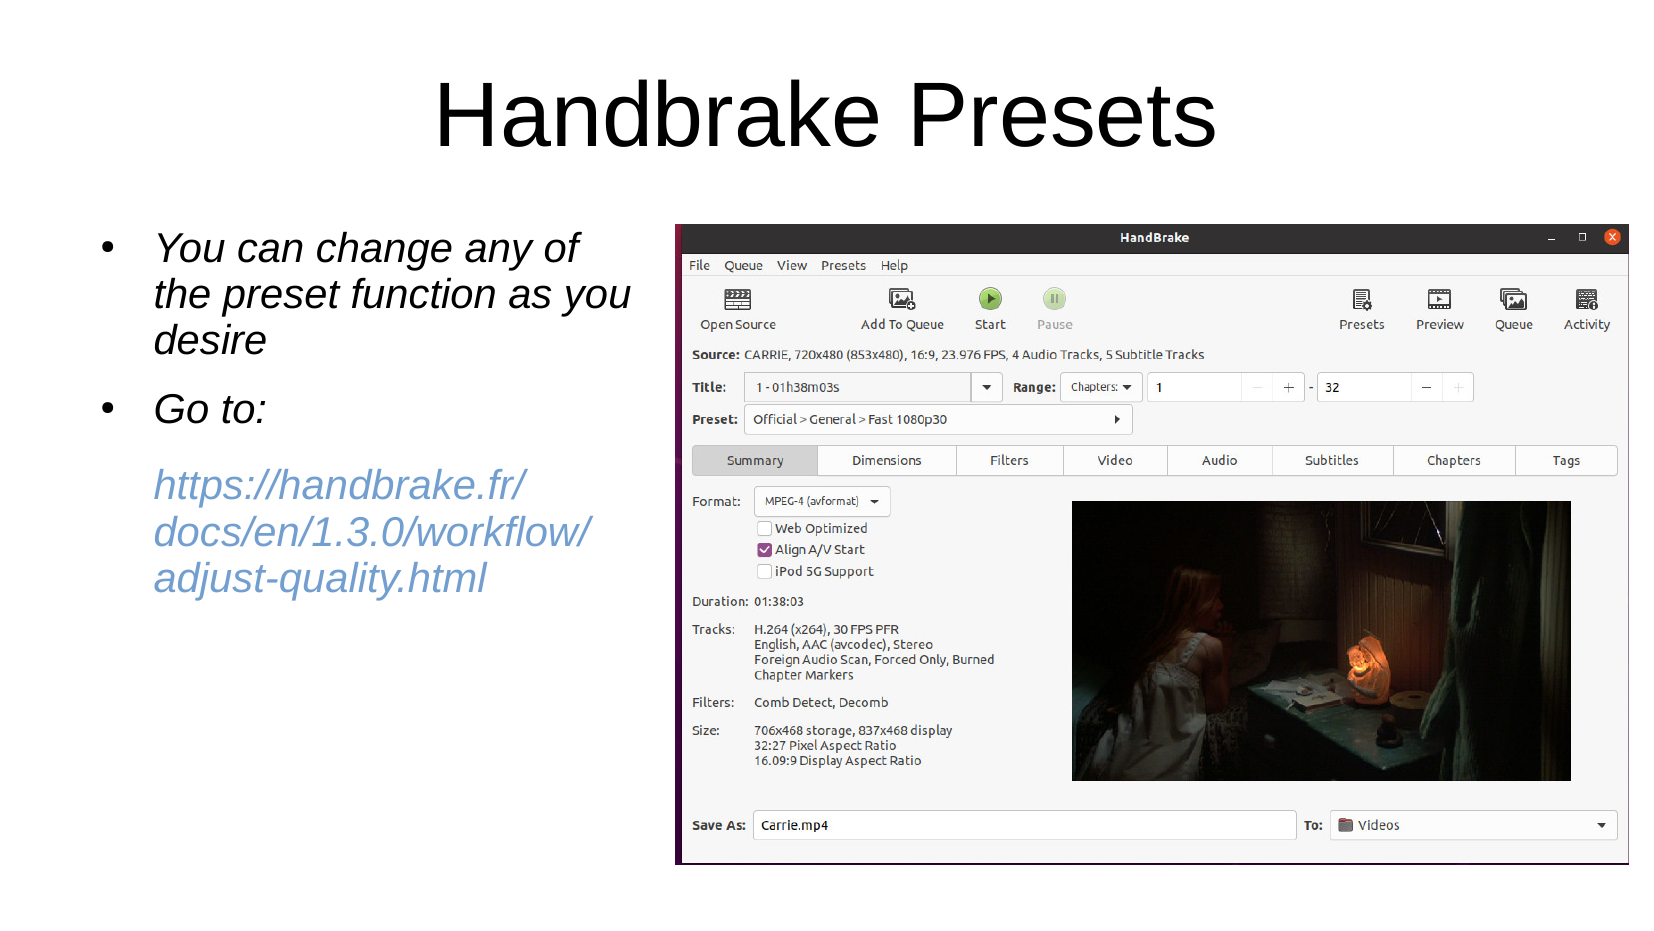

# Handbrake Presets
You can change any of the preset function as you desire
Go to:
https://handbrake.fr/docs/en/1.3.0/workflow/adjust-quality.html